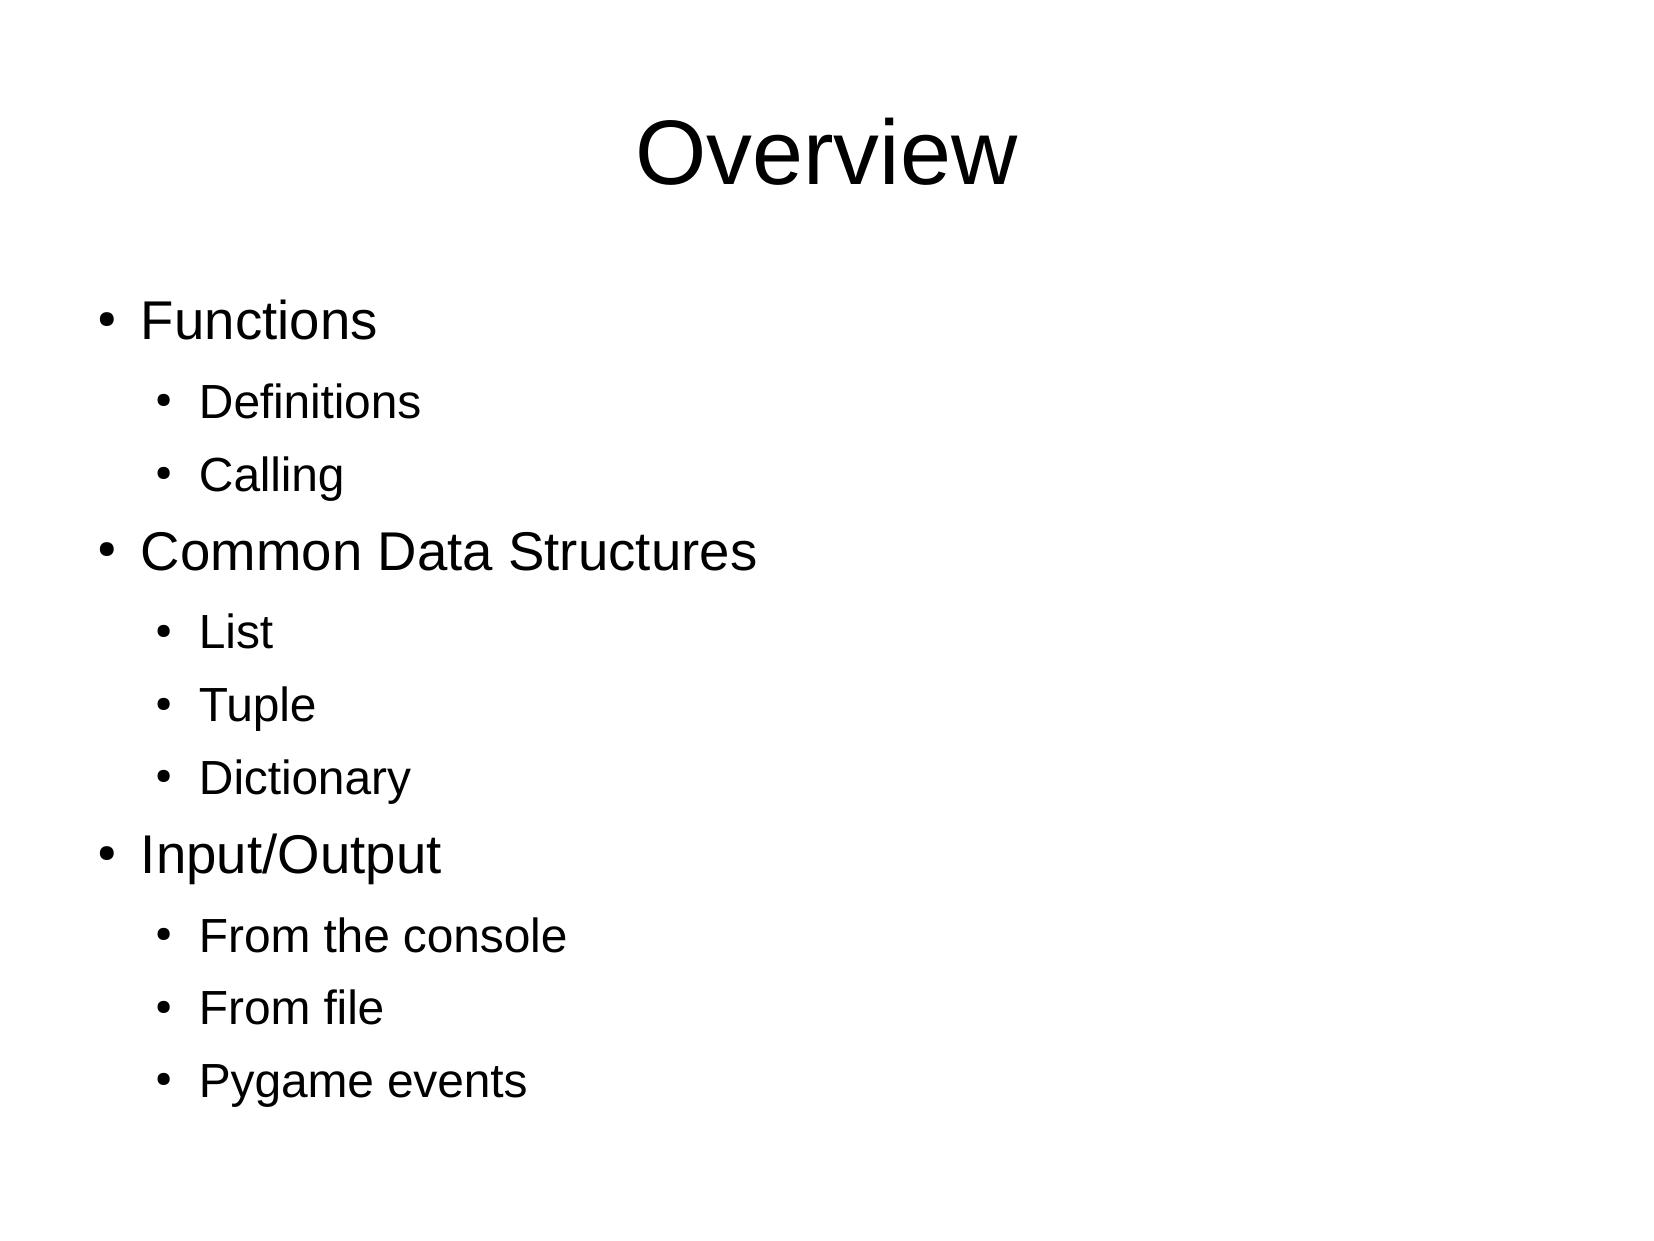

# Overview
Functions
Definitions
Calling
Common Data Structures
List
Tuple
Dictionary
Input/Output
From the console
From file
Pygame events